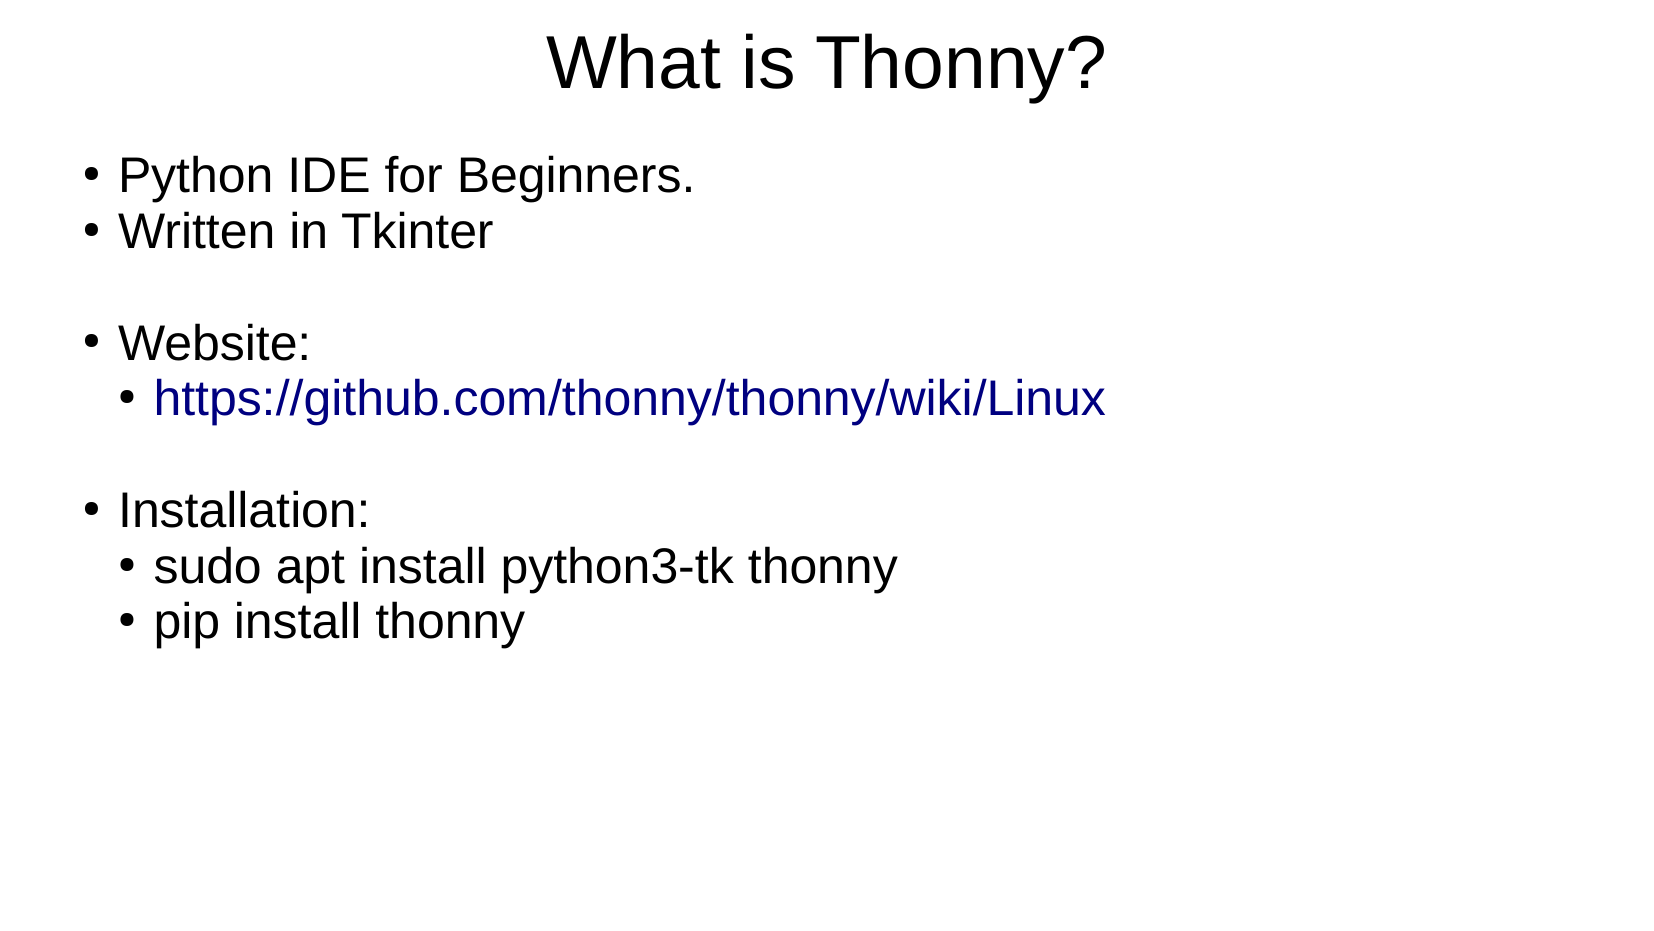

# What is Thonny?
Python IDE for Beginners.
Written in Tkinter
Website:
https://github.com/thonny/thonny/wiki/Linux
Installation:
sudo apt install python3-tk thonny
pip install thonny